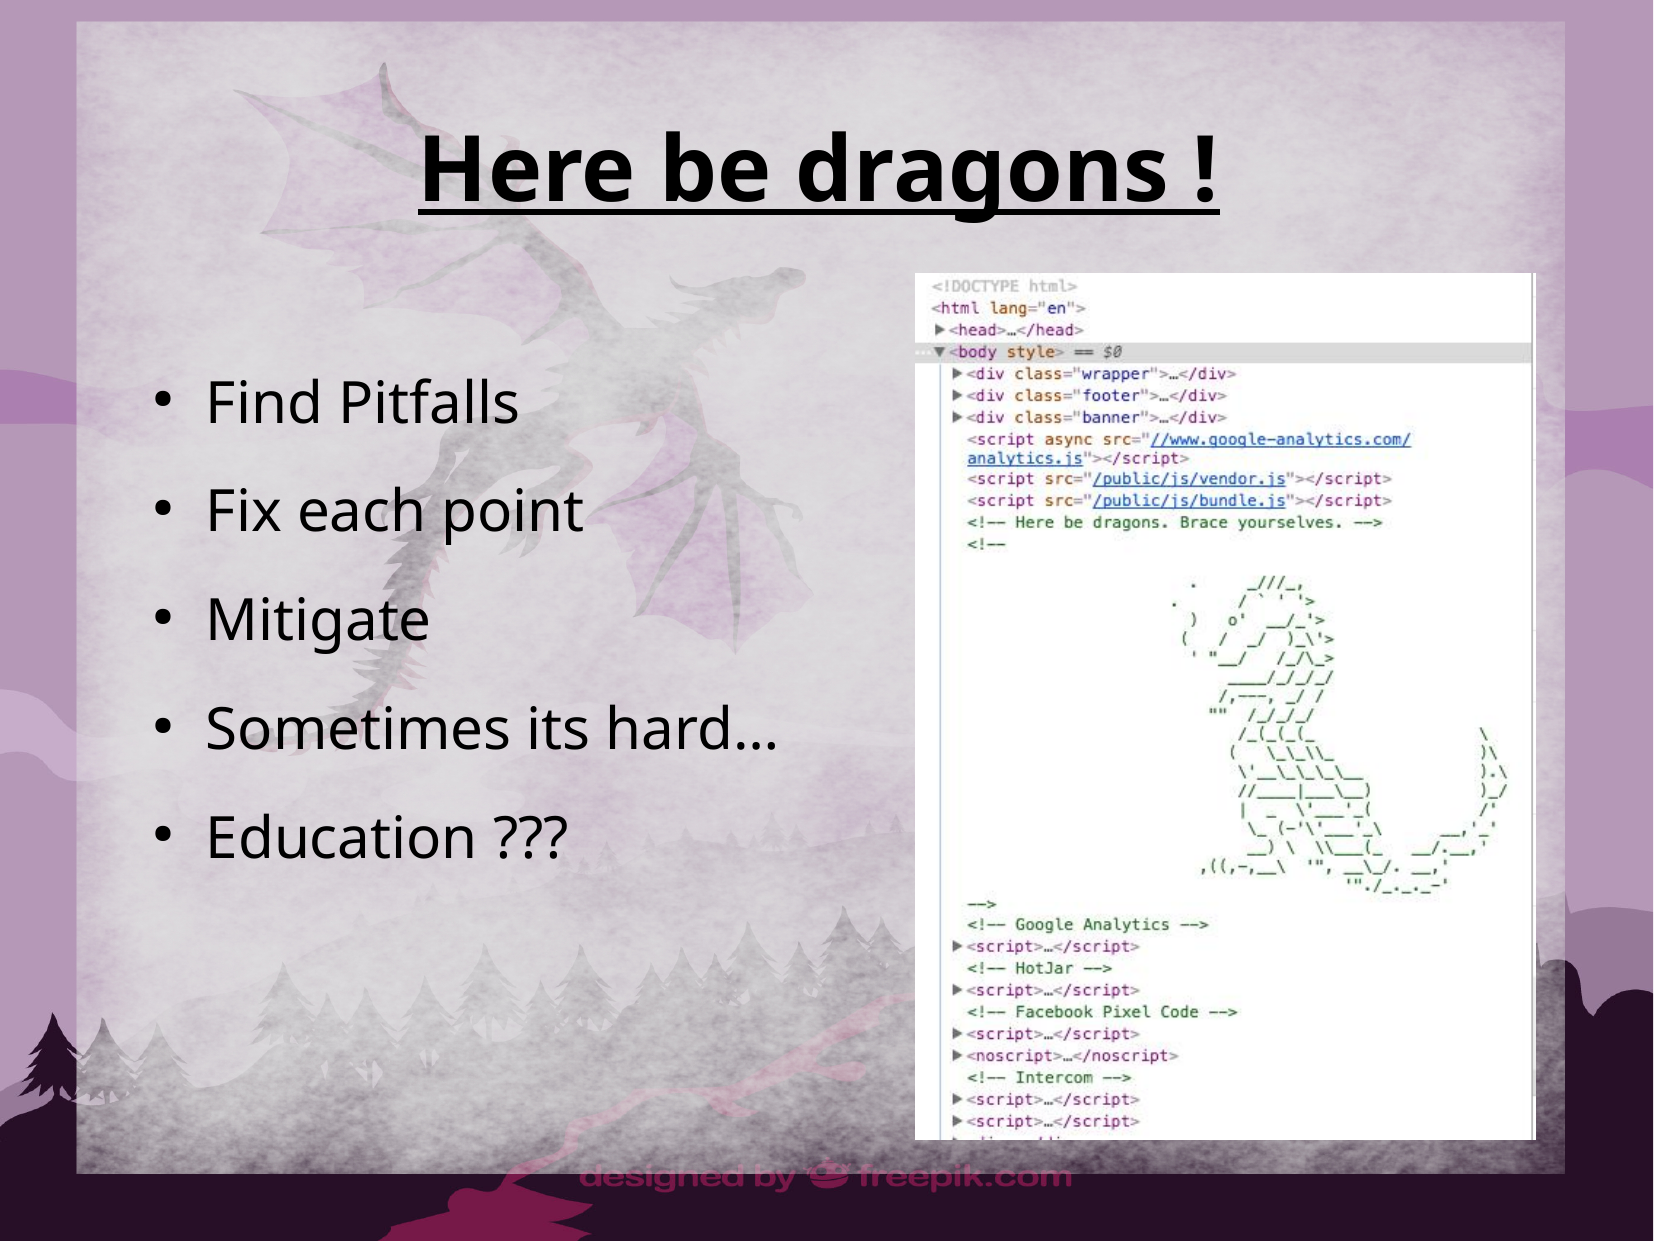

# Here be dragons !
Find Pitfalls
Fix each point
Mitigate
Sometimes its hard…
Education ???